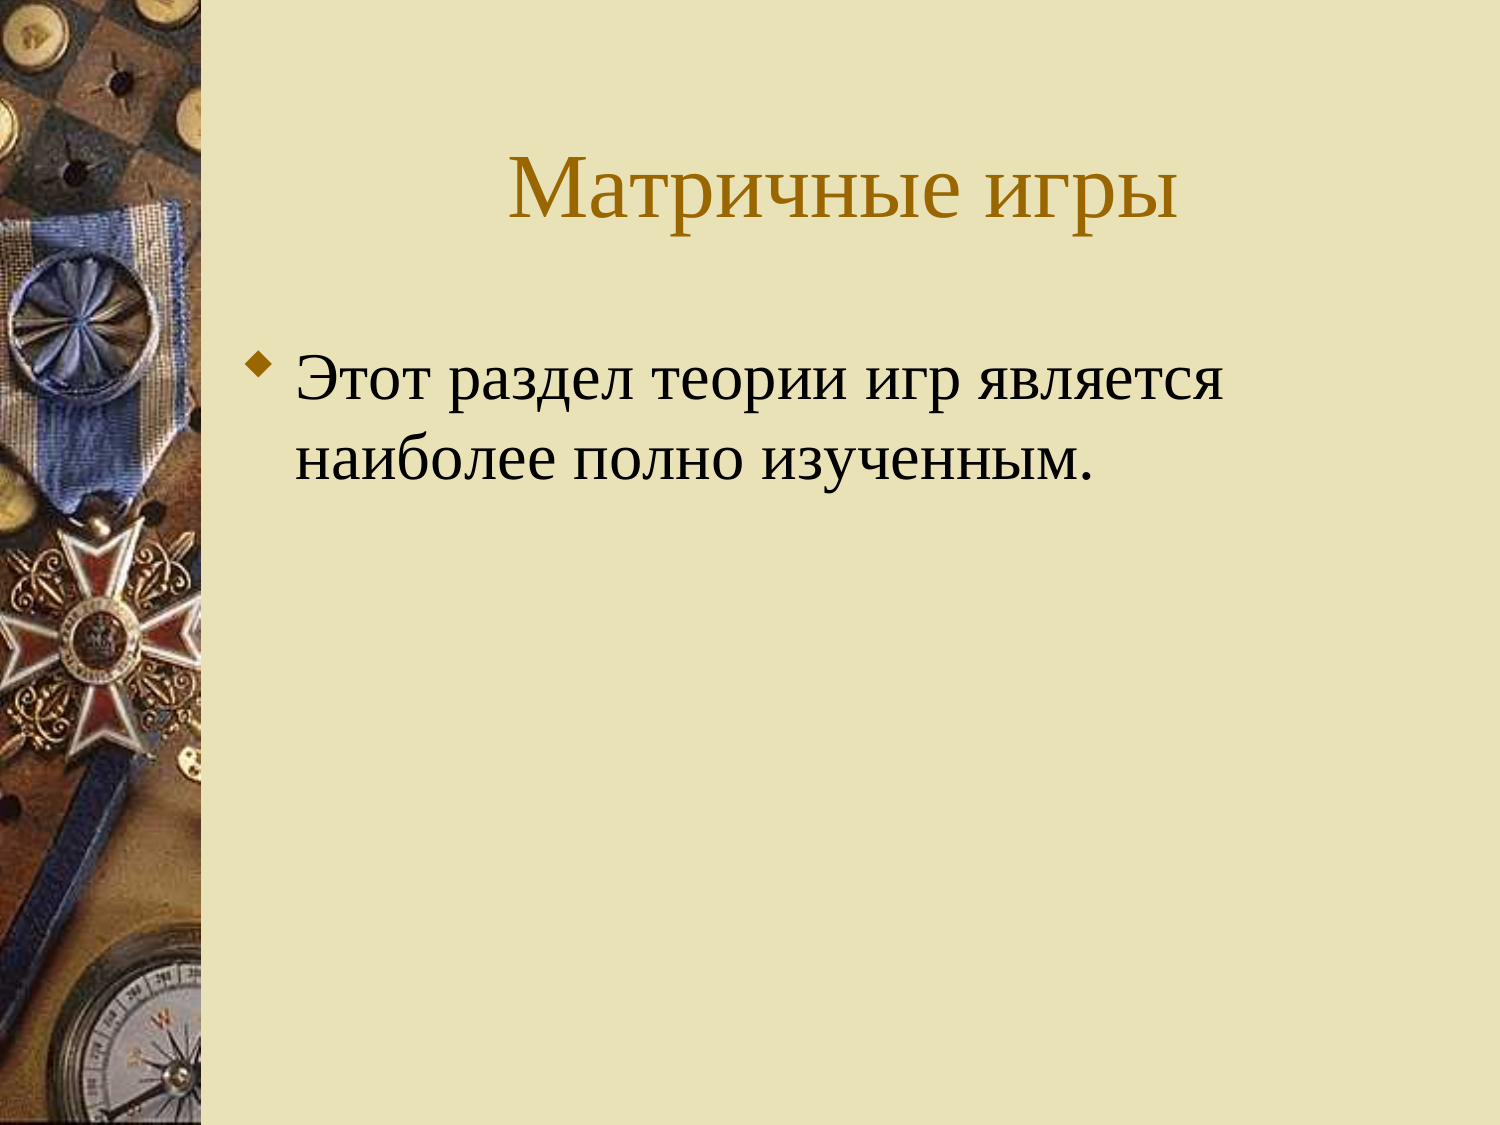

# Матричные игры
Этот раздел теории игр является наиболее полно изученным.